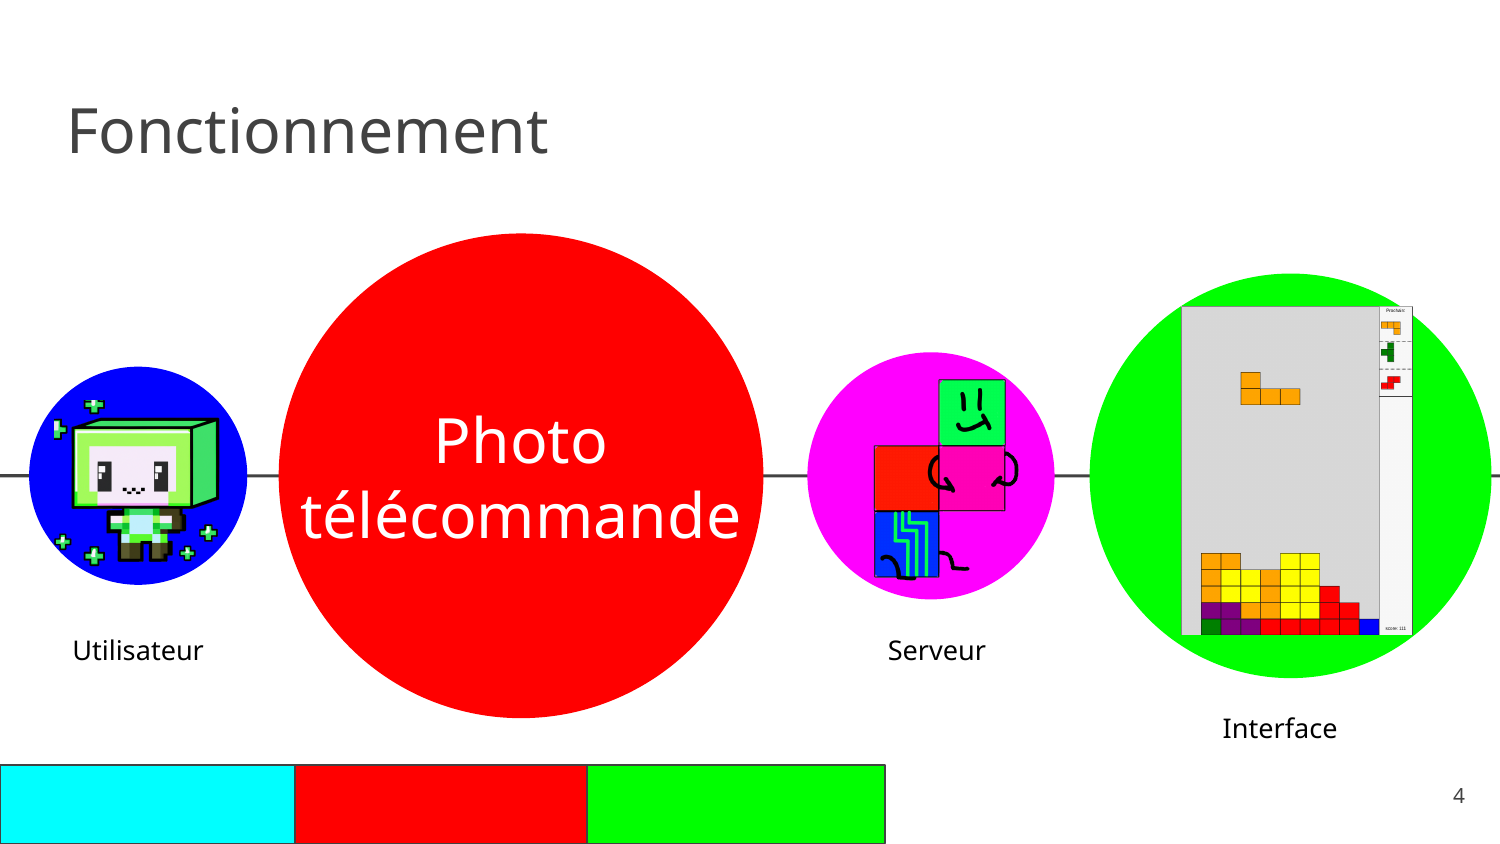

# Fonctionnement
Photo télécommande
Utilisateur
Serveur
Interface